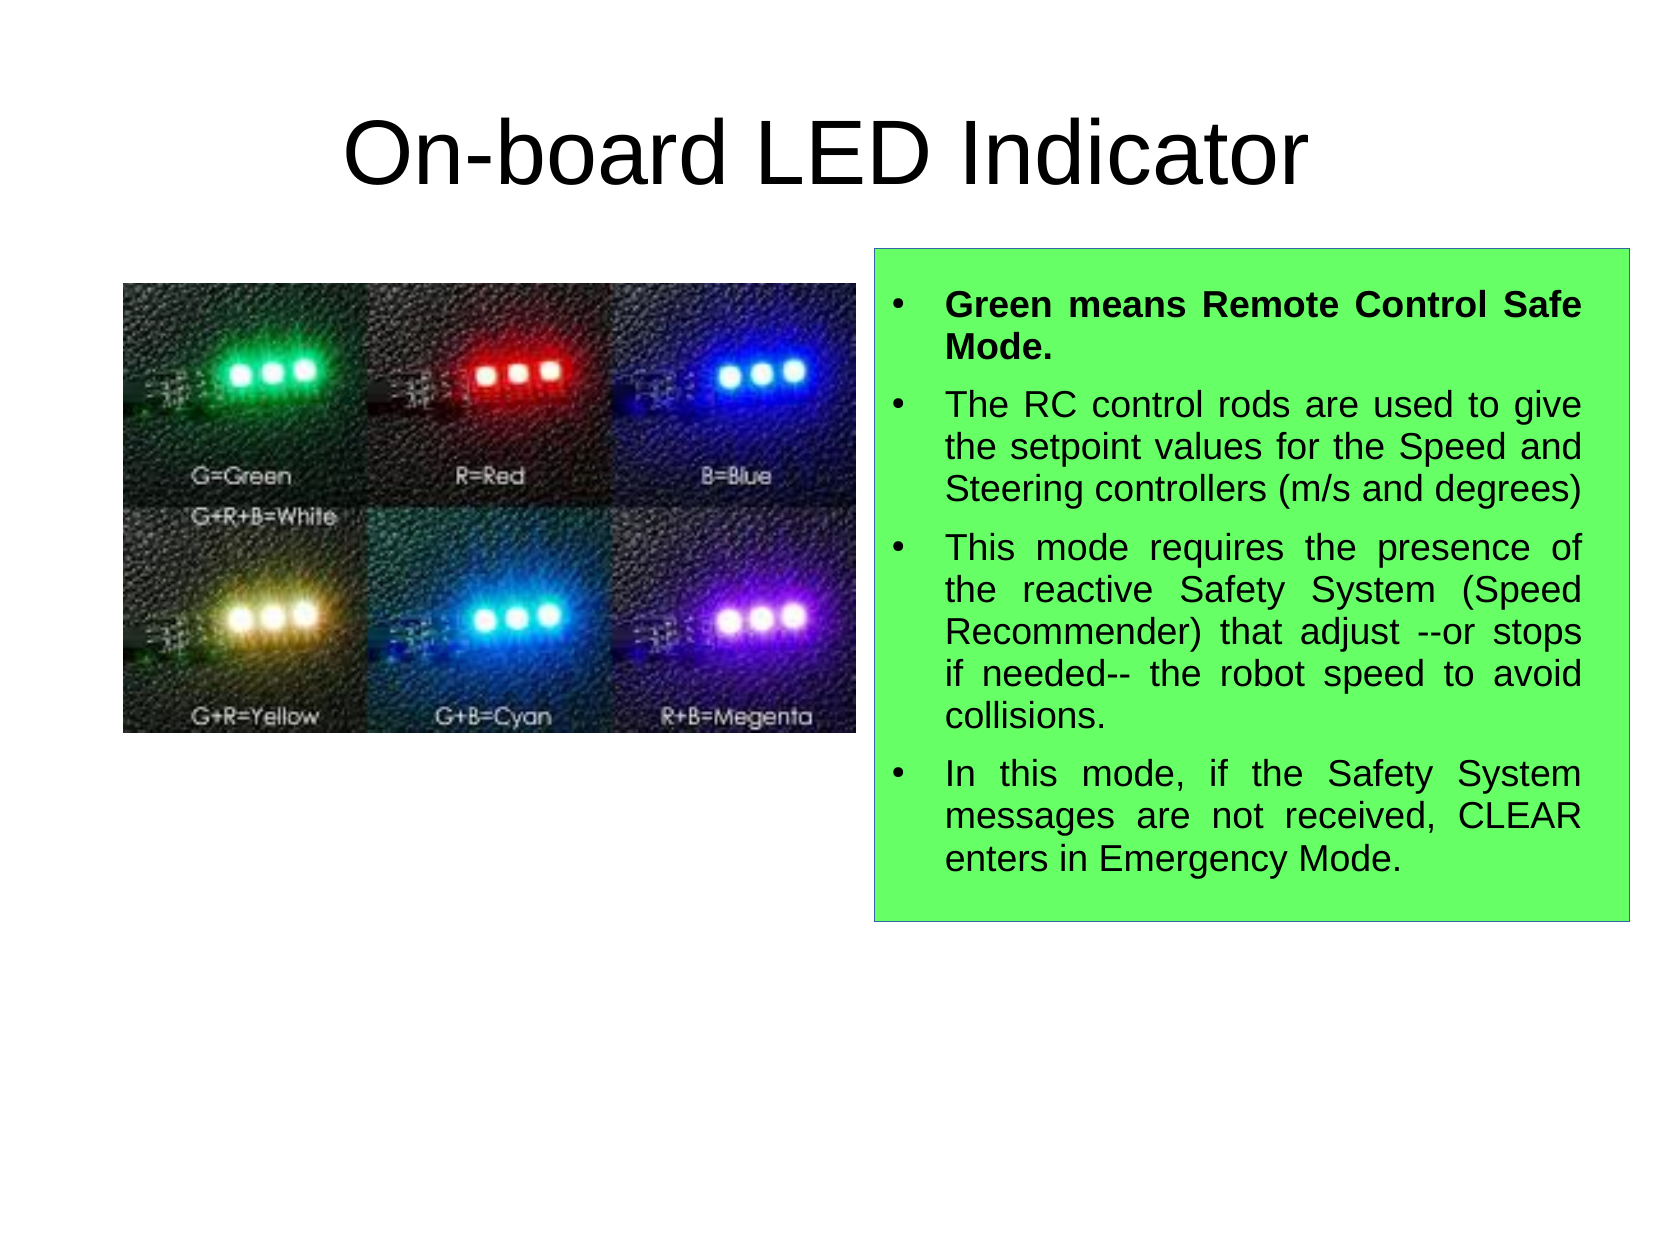

# On-board LED Indicator
Green means Remote Control Safe Mode.
The RC control rods are used to give the setpoint values for the Speed and Steering controllers (m/s and degrees)
This mode requires the presence of the reactive Safety System (Speed Recommender) that adjust --or stops if needed-- the robot speed to avoid collisions.
In this mode, if the Safety System messages are not received, CLEAR enters in Emergency Mode.